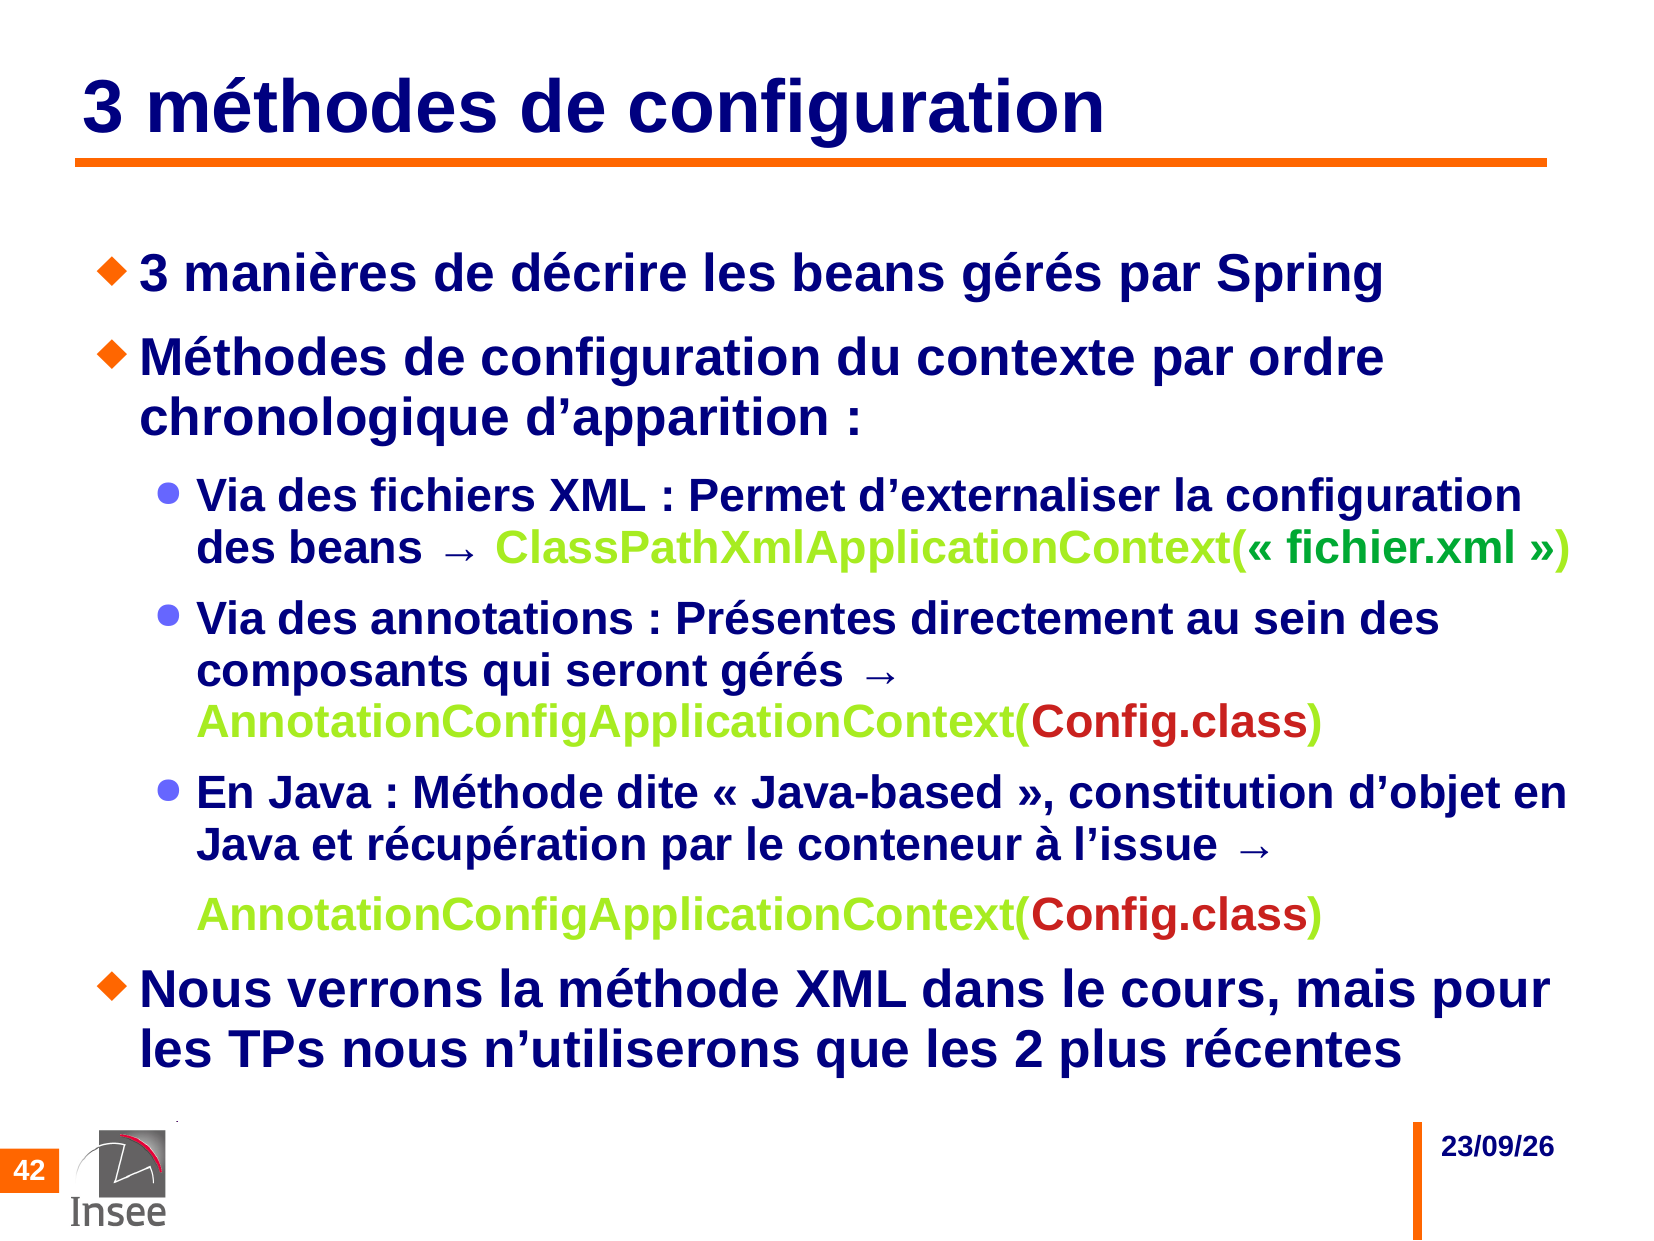

# 3 méthodes de configuration
3 manières de décrire les beans gérés par Spring
Méthodes de configuration du contexte par ordre chronologique d’apparition :
Via des fichiers XML : Permet d’externaliser la configuration des beans → ClassPathXmlApplicationContext(« fichier.xml »)
Via des annotations : Présentes directement au sein des composants qui seront gérés → AnnotationConfigApplicationContext(Config.class)
En Java : Méthode dite « Java-based », constitution d’objet en Java et récupération par le conteneur à l’issue →
AnnotationConfigApplicationContext(Config.class)
Nous verrons la méthode XML dans le cours, mais pour les TPs nous n’utiliserons que les 2 plus récentes
42